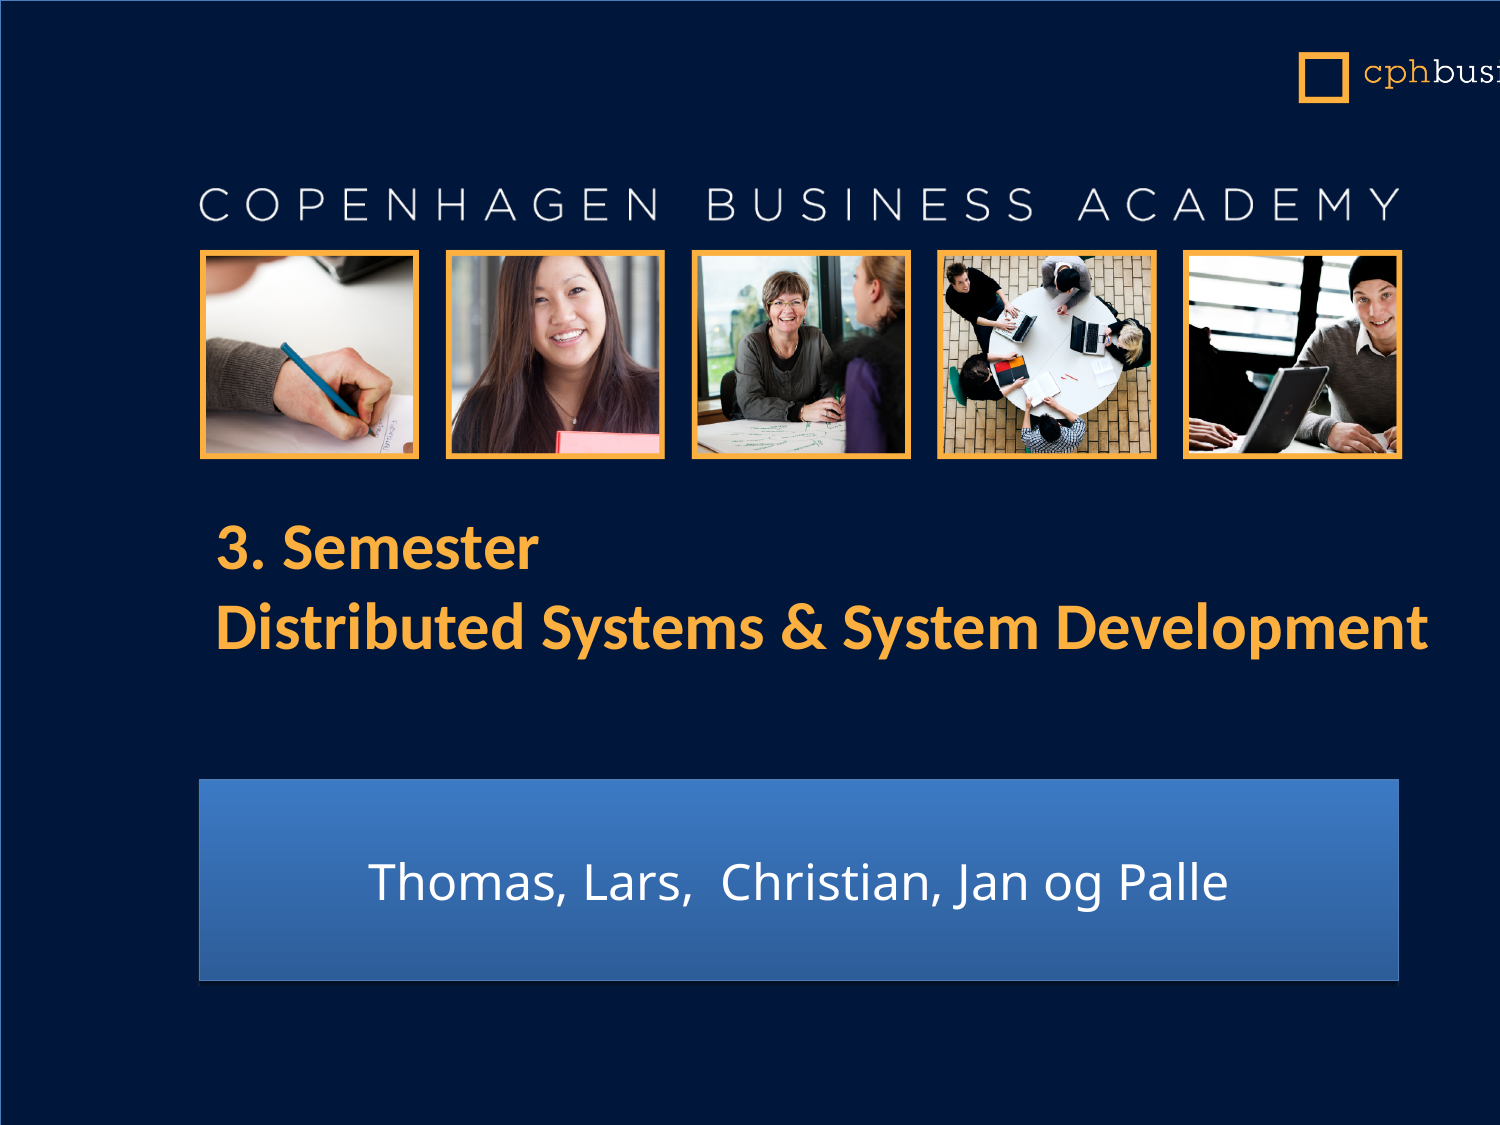

3. Semester
Distributed Systems & System Development
Thomas, Lars, Christian, Jan og Palle